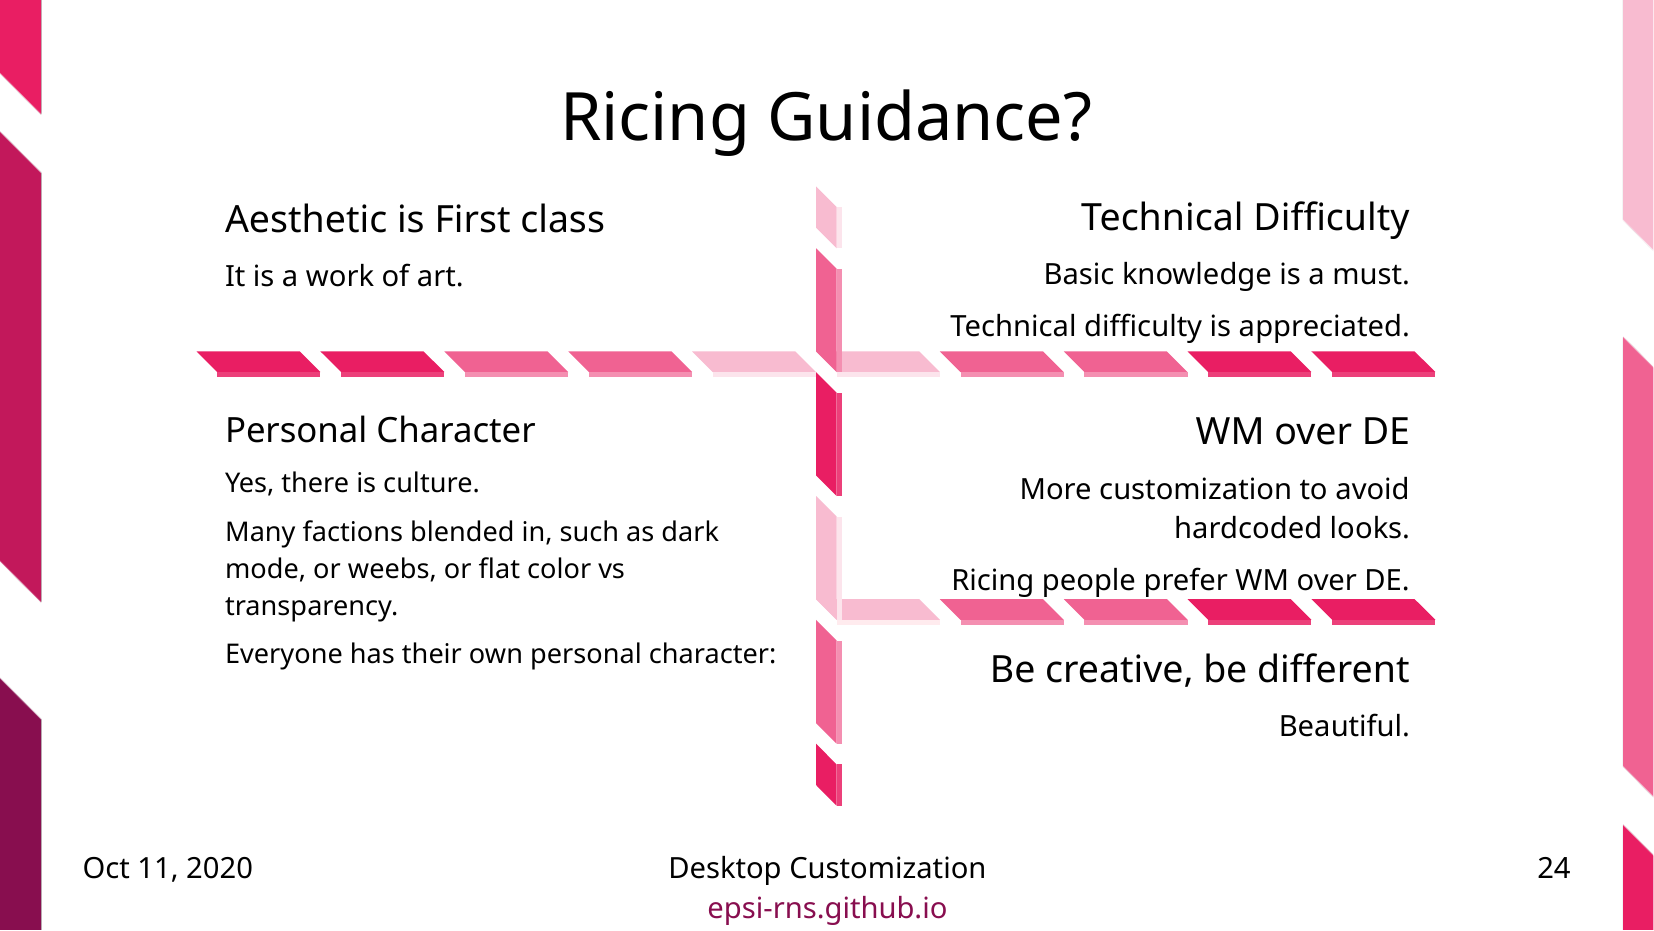

# Ricing Guidance?
Technical Difficulty
Basic knowledge is a must.
Technical difficulty is appreciated.
Aesthetic is First class
It is a work of art.
Personal Character
Yes, there is culture.
Many factions blended in, such as dark mode, or weebs, or flat color vs transparency.
Everyone has their own personal character:
WM over DE
More customization to avoid hardcoded looks.
Ricing people prefer WM over DE.
Be creative, be different
Beautiful.
Oct 11, 2020
Desktop Customization
24